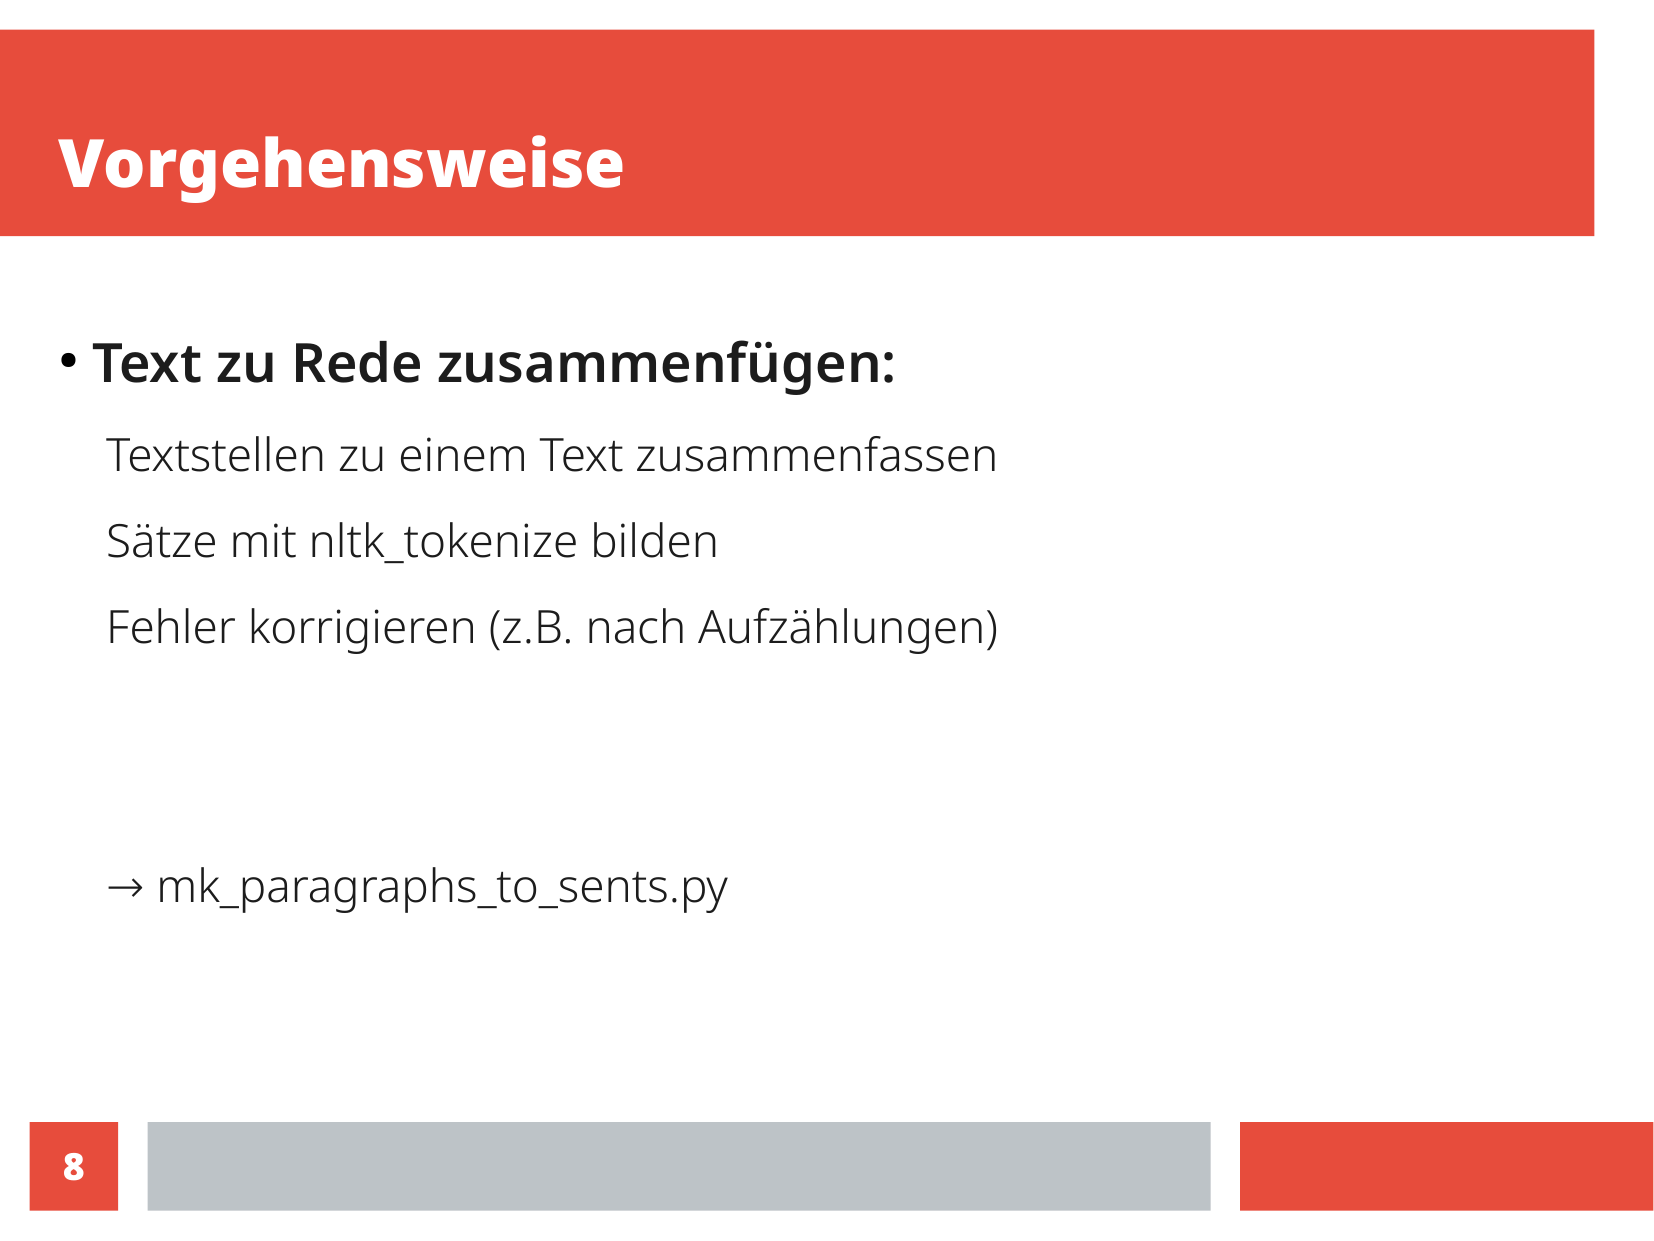

# Vorgehensweise
 Text zu Rede zusammenfügen:
Textstellen zu einem Text zusammenfassen
Sätze mit nltk_tokenize bilden
Fehler korrigieren (z.B. nach Aufzählungen)
→ mk_paragraphs_to_sents.py
8